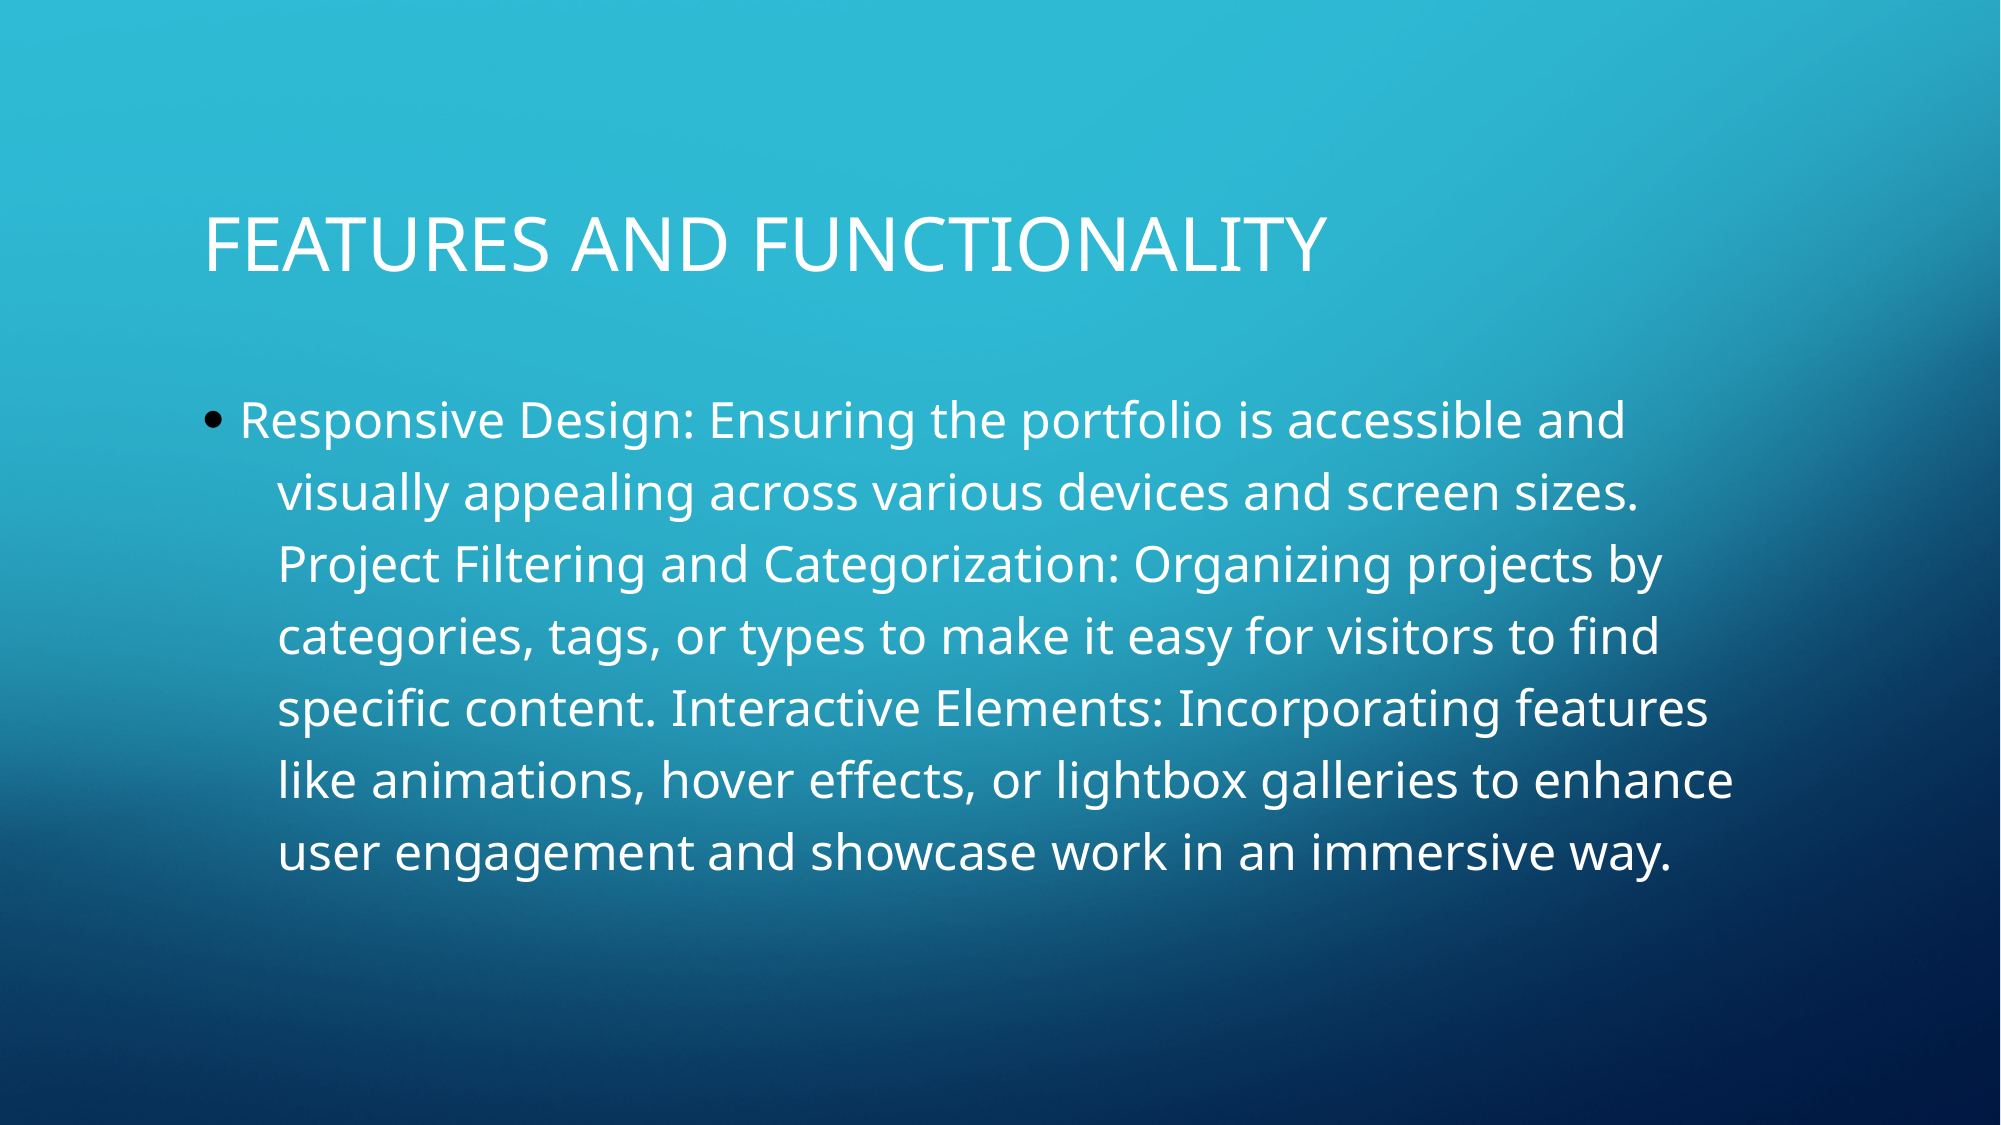

# Features and functionality
Responsive Design: Ensuring the portfolio is accessible and visually appealing across various devices and screen sizes. Project Filtering and Categorization: Organizing projects by categories, tags, or types to make it easy for visitors to find specific content. Interactive Elements: Incorporating features like animations, hover effects, or lightbox galleries to enhance user engagement and showcase work in an immersive way.